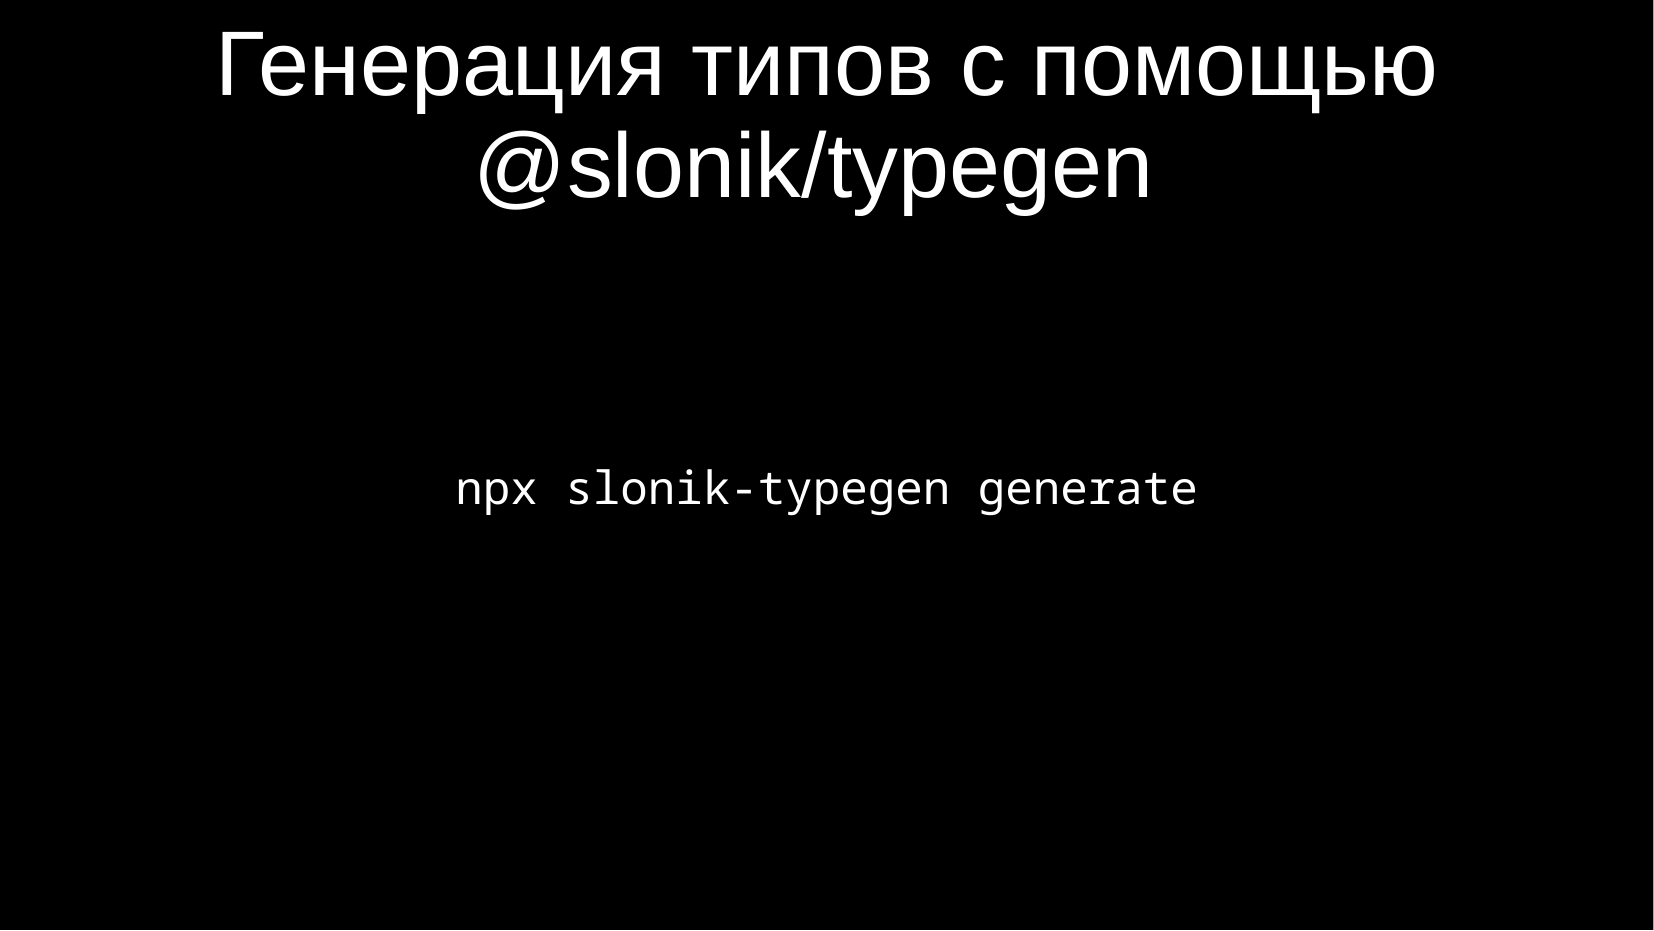

# Генерация типов с помощью @slonik/typegen
npx slonik-typegen generate